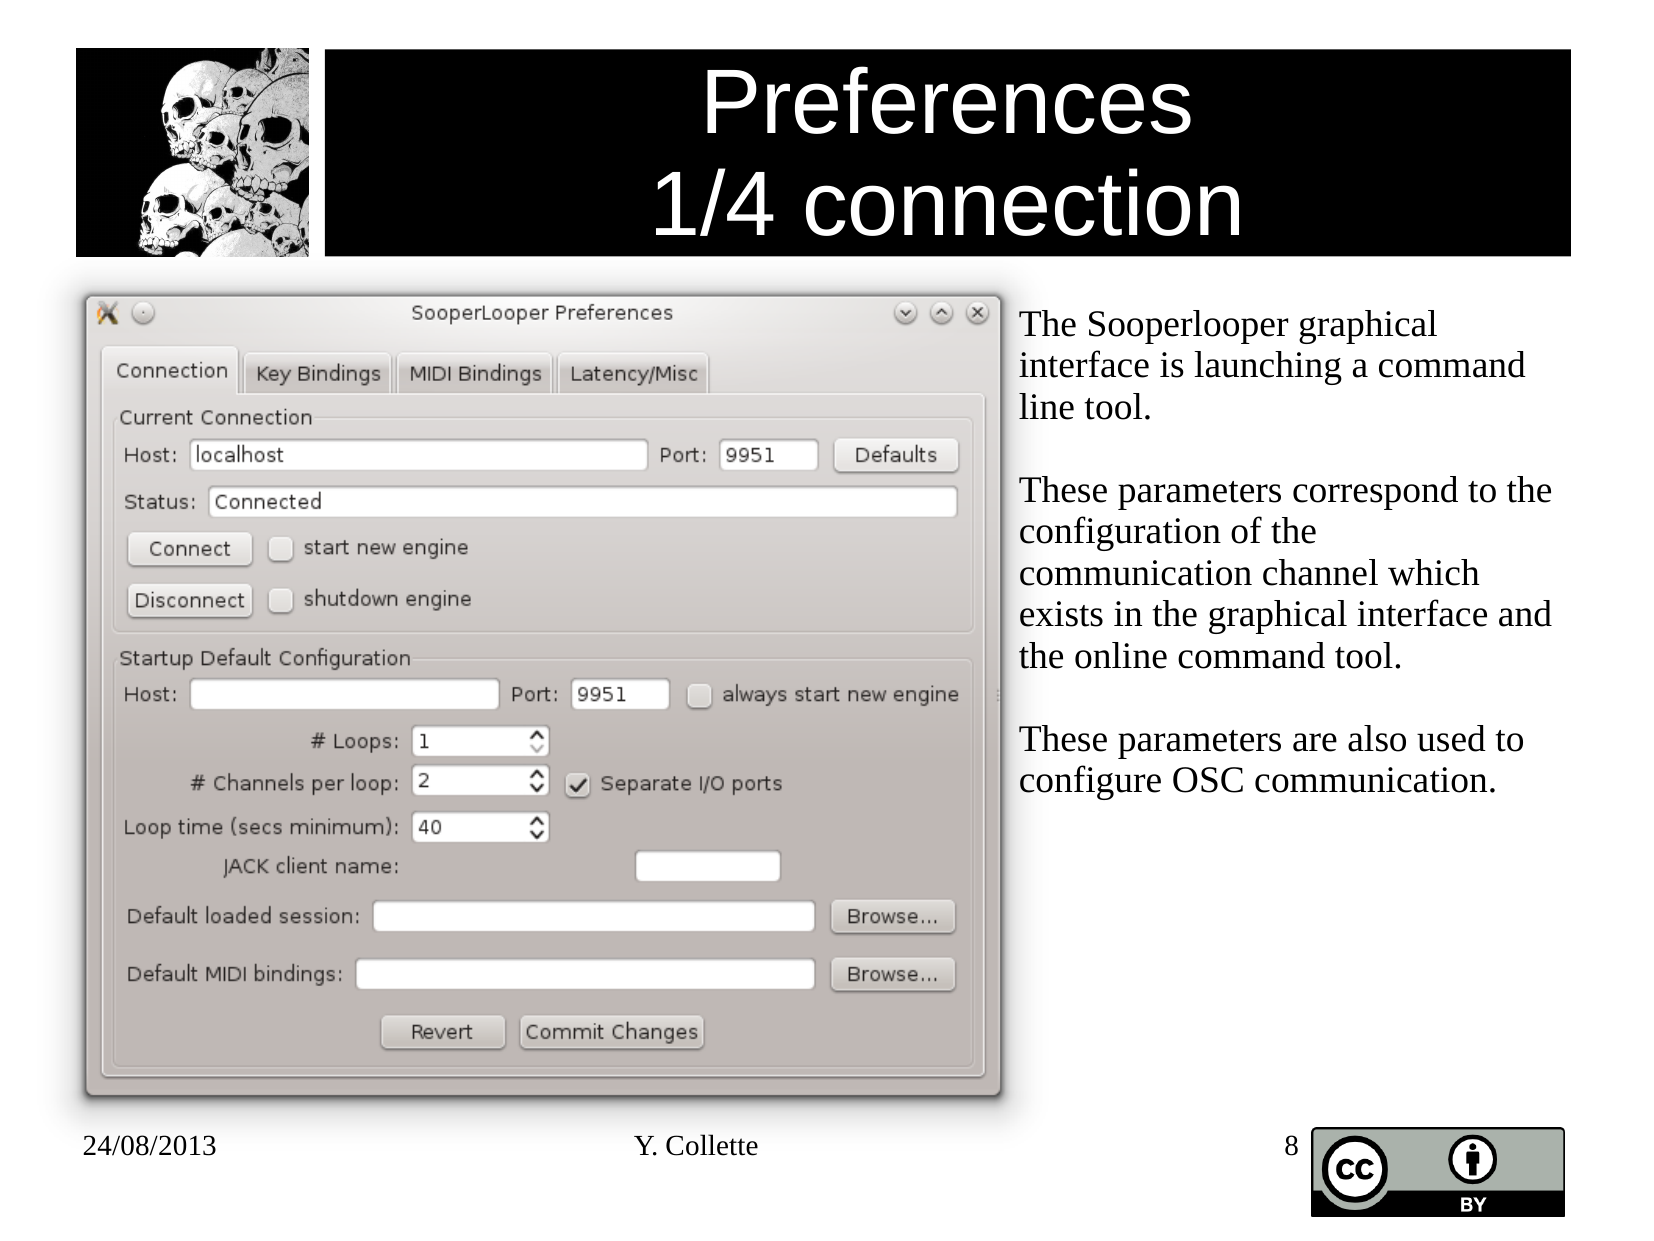

# Preferences
1/4 connection
The Sooperlooper graphical interface is launching a command line tool.
These parameters correspond to the configuration of the communication channel which exists in the graphical interface and the online command tool.
These parameters are also used to configure OSC communication.
Y. Collette
8